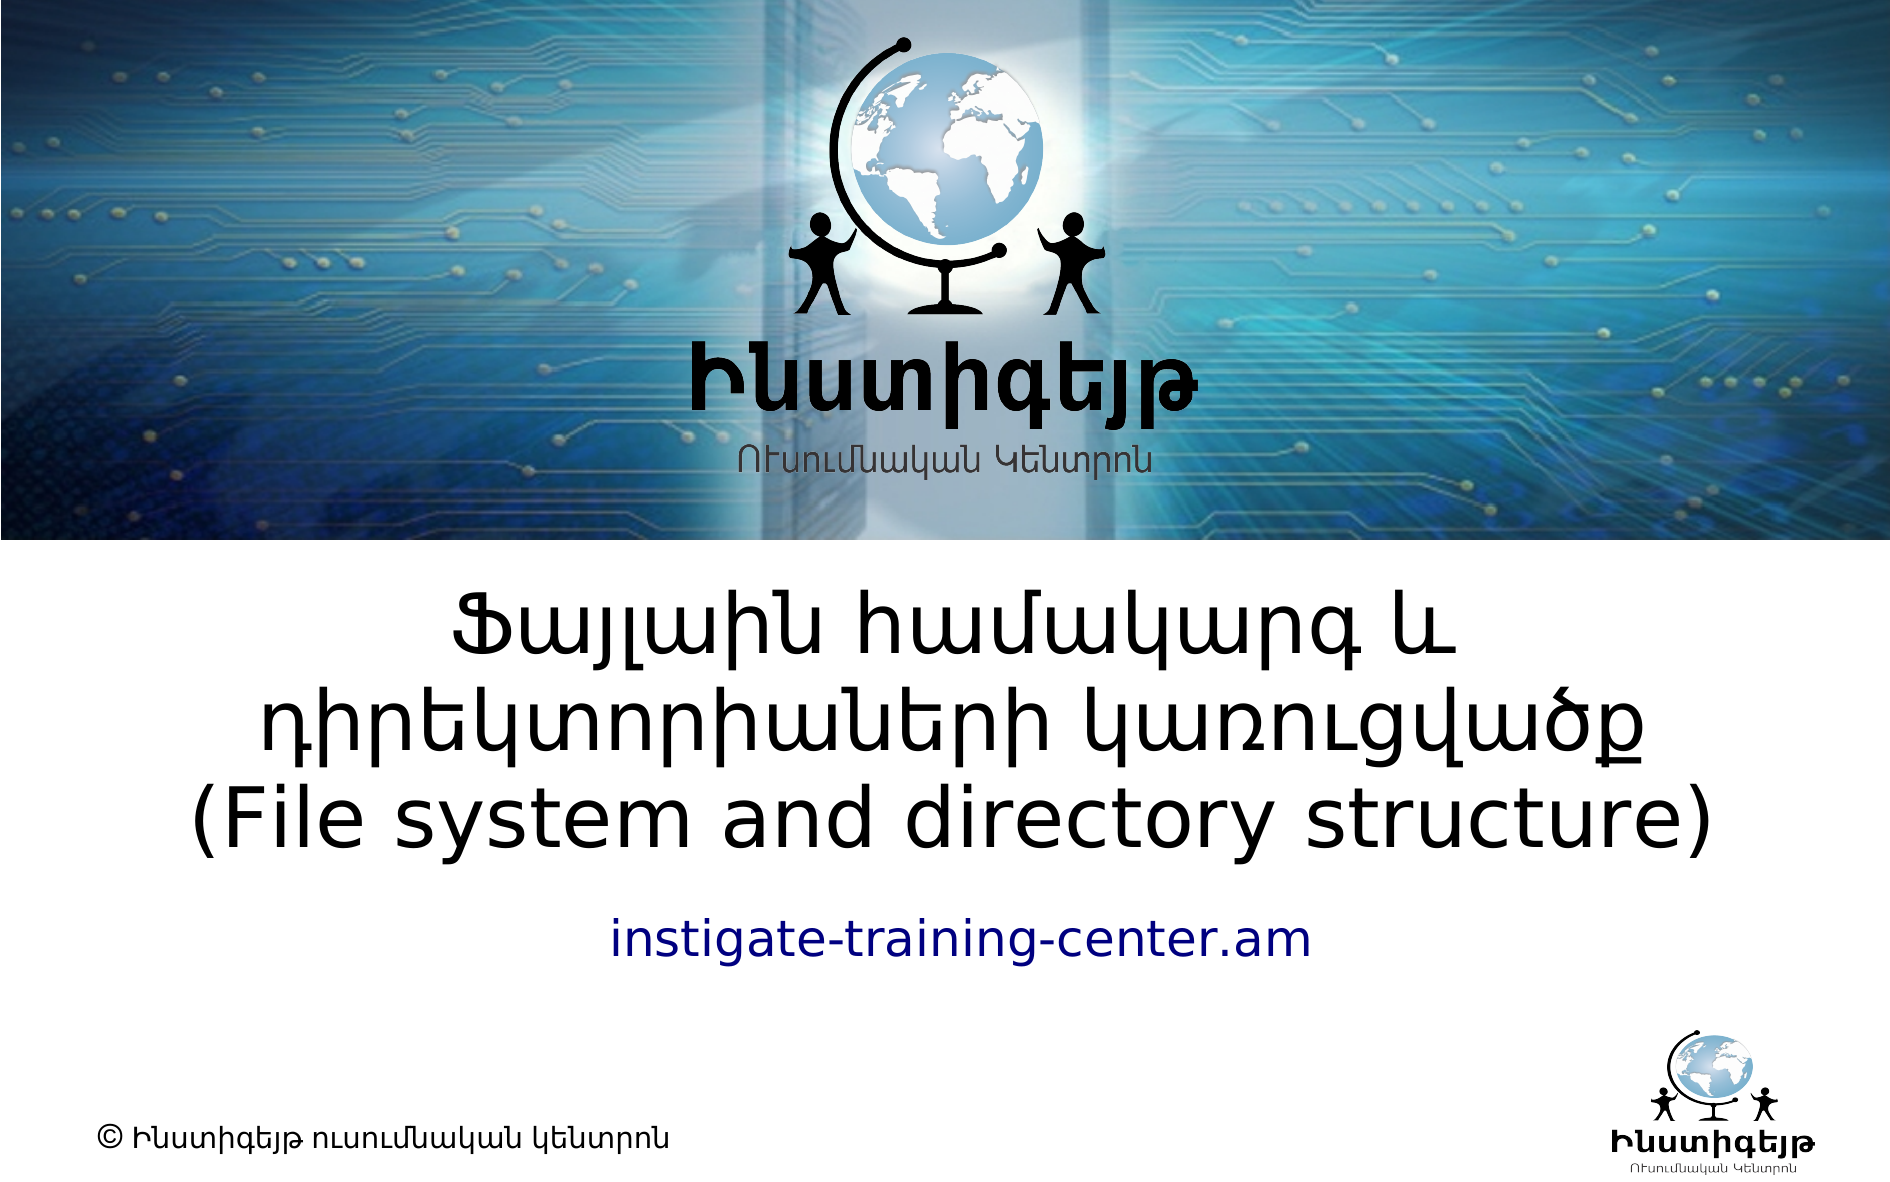

Ֆայլաին համակարգ և դիրեկտորիաների կառուցվածք
(File system and directory structure)
# instigate-training-center.am